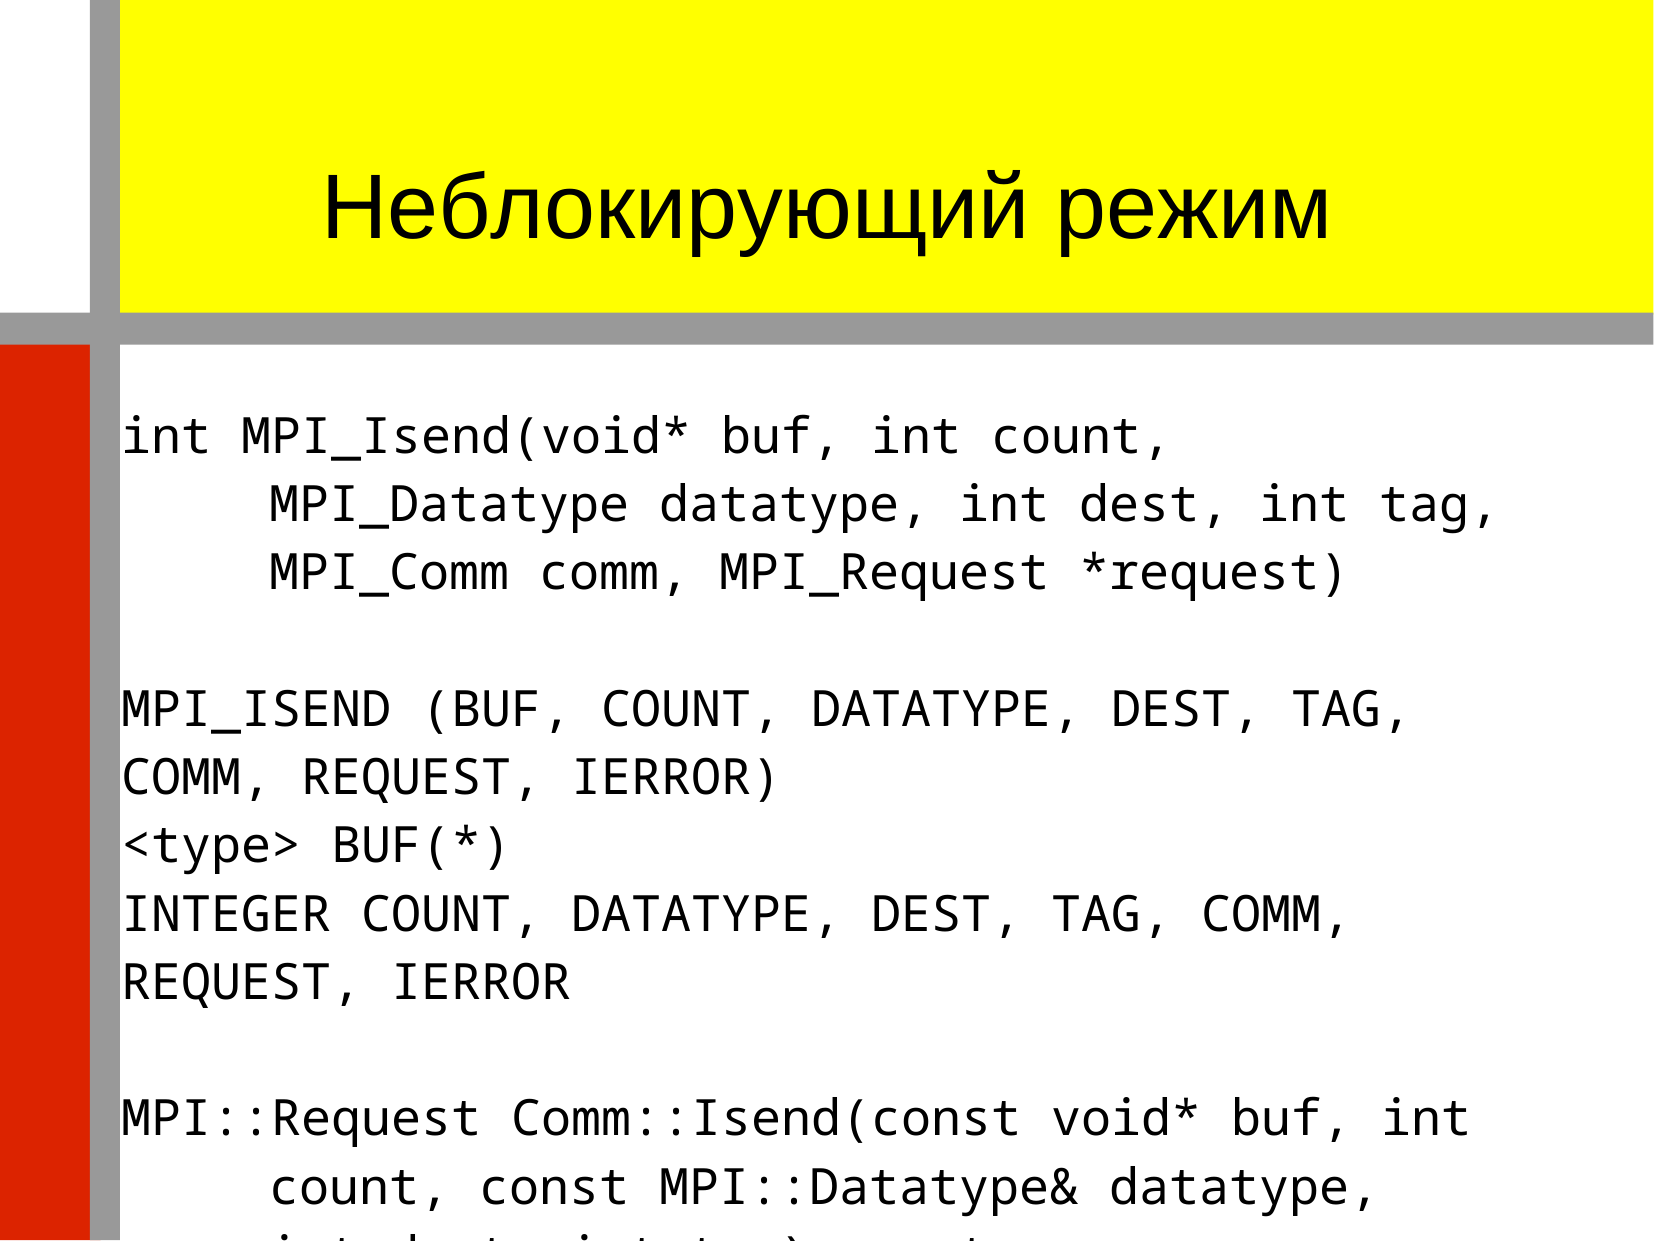

# Неблокирующий режим
int MPI_Isend(void* buf, int count,
		MPI_Datatype datatype, int dest, int tag,
		MPI_Comm comm, MPI_Request *request)
MPI_ISEND (BUF, COUNT, DATATYPE, DEST, TAG, COMM, REQUEST, IERROR)
<type> BUF(*)
INTEGER COUNT, DATATYPE, DEST, TAG, COMM, REQUEST, IERROR
MPI::Request Comm::Isend(const void* buf, int
		count, const MPI::Datatype& datatype,
		int dest, int tag) const